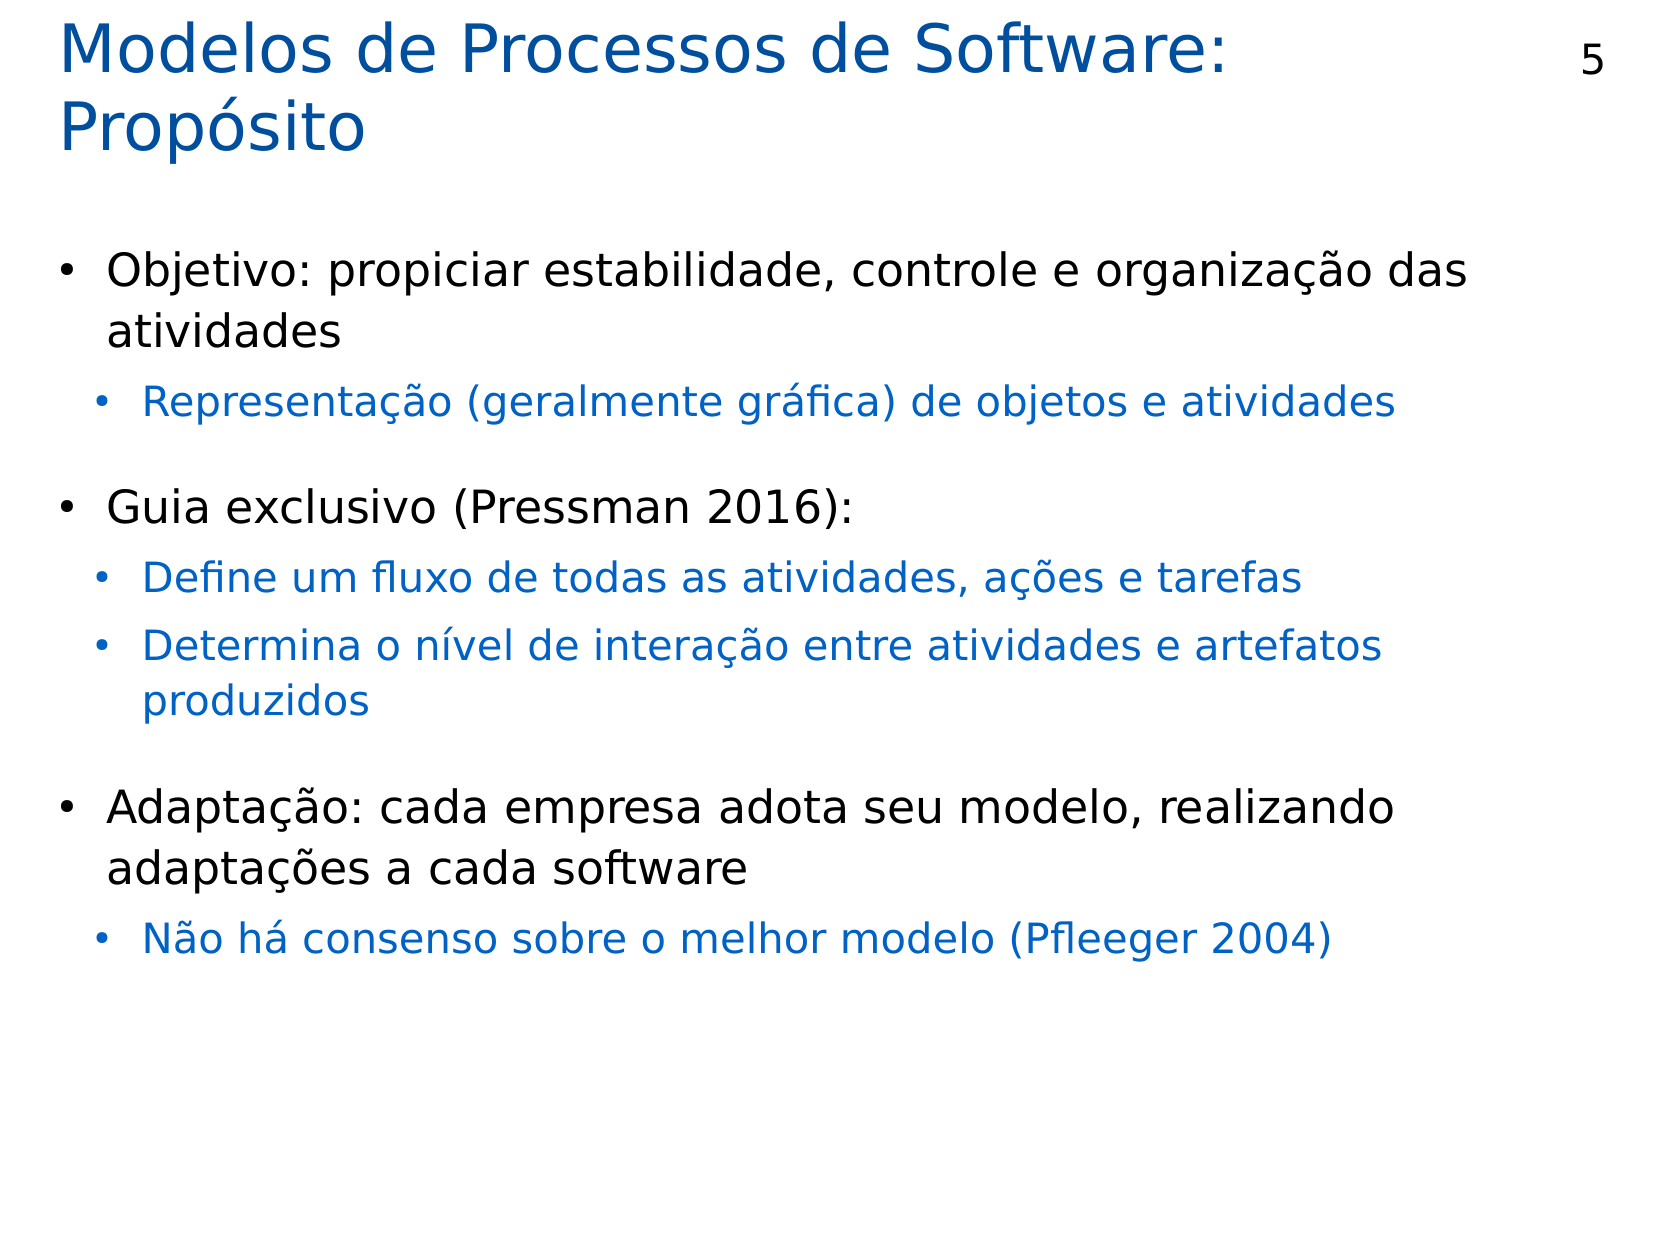

# Modelos de Processos de Software: Propósito
5
Objetivo: propiciar estabilidade, controle e organização das atividades
Representação (geralmente gráfica) de objetos e atividades
Guia exclusivo (Pressman 2016):
Define um fluxo de todas as atividades, ações e tarefas
Determina o nível de interação entre atividades e artefatos produzidos
Adaptação: cada empresa adota seu modelo, realizando adaptações a cada software
Não há consenso sobre o melhor modelo (Pfleeger 2004)